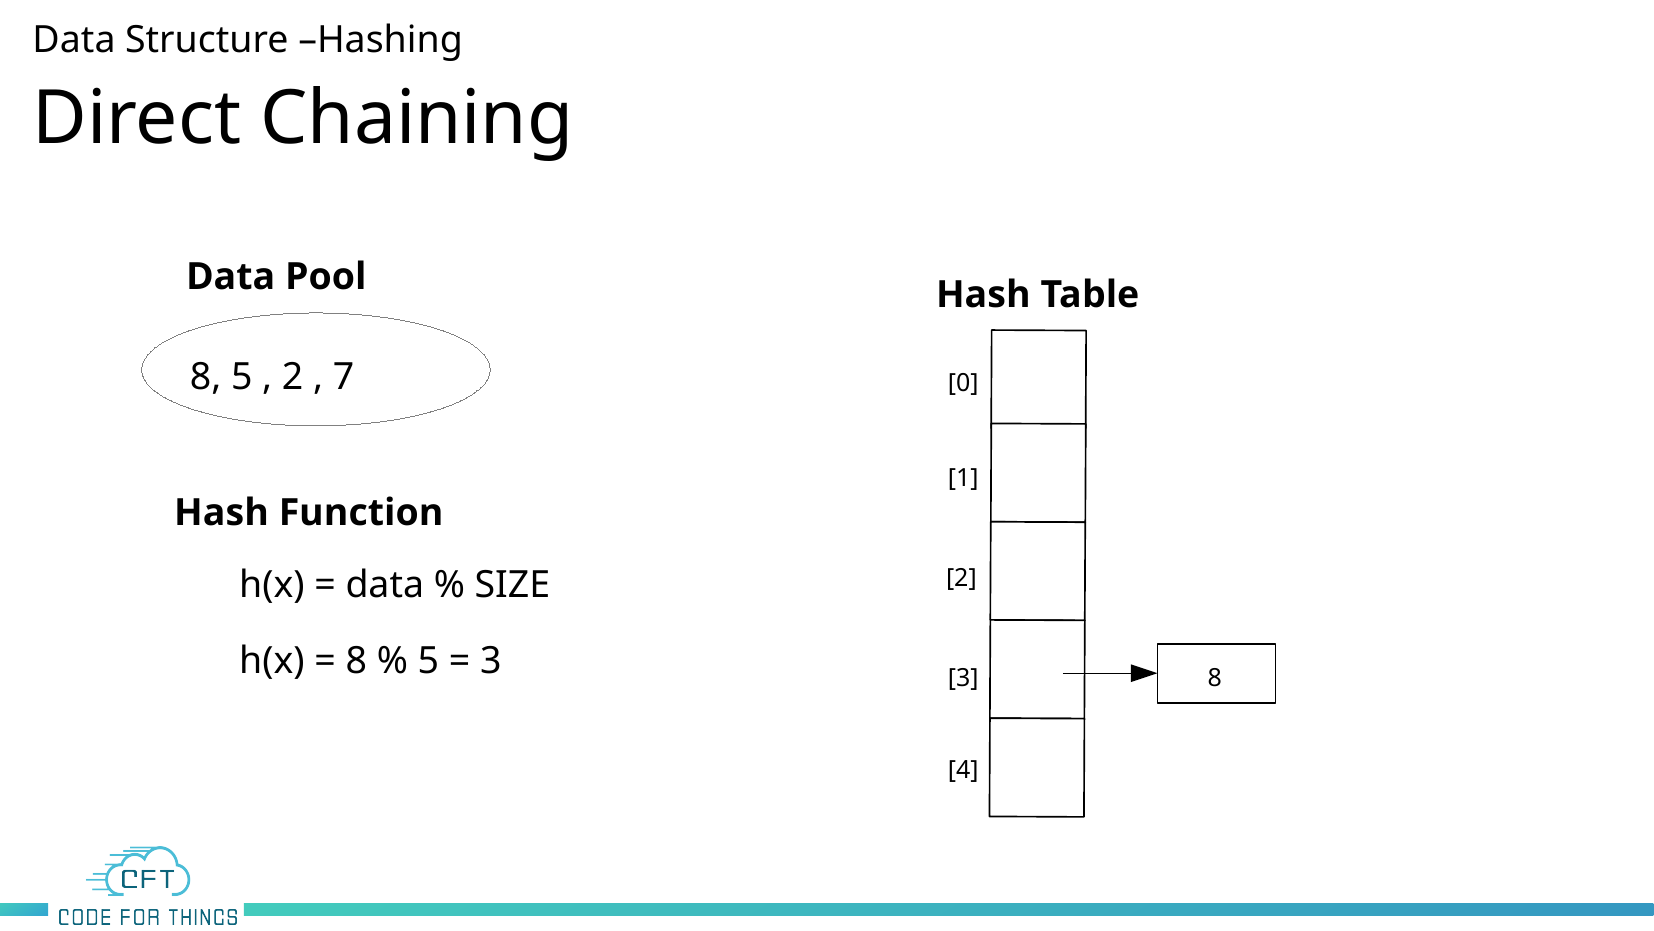

# Data Structure –Hashing Direct Chaining
Data Pool
Hash Table
 8, 5 , 2 , 7
[0]
[1]
Hash Function
h(x) = data % SIZE
[2]
h(x) = 8 % 5 = 3
8
[3]
[4]